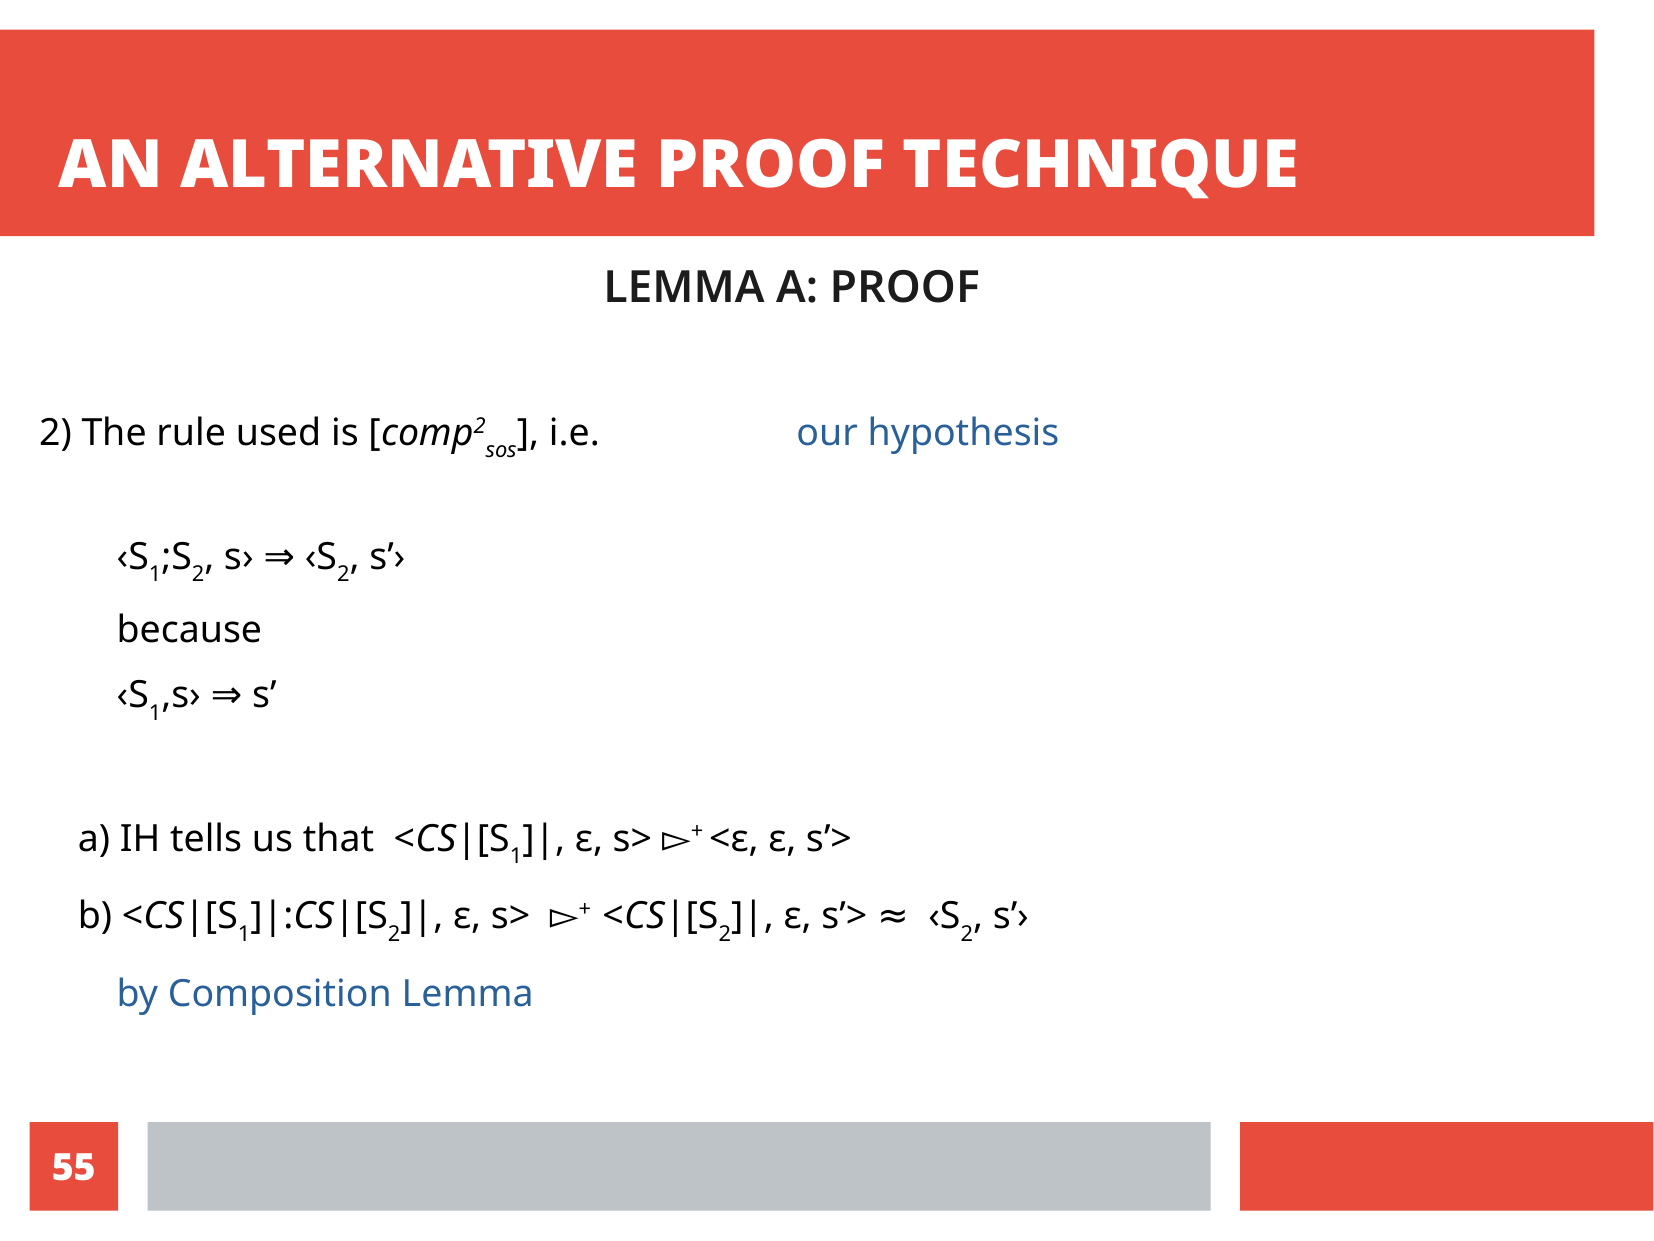

# AN ALTERNATIVE PROOF TECHNIQUE
LEMMA A: PROOF
2) The rule used is [comp2sos], i.e.				 	 our hypothesis
‹S1;S2, s› ⇒ ‹S2, s’›
because
‹S1,s› ⇒ s’
a) IH tells us that <CS|[S1]|, ε, s> ▻+ <ε, ε, s’>
b) <CS|[S1]|:CS|[S2]|, ε, s> ▻+ <CS|[S2]|, ε, s’> ≈ ‹S2, s’›
by Composition Lemma
55